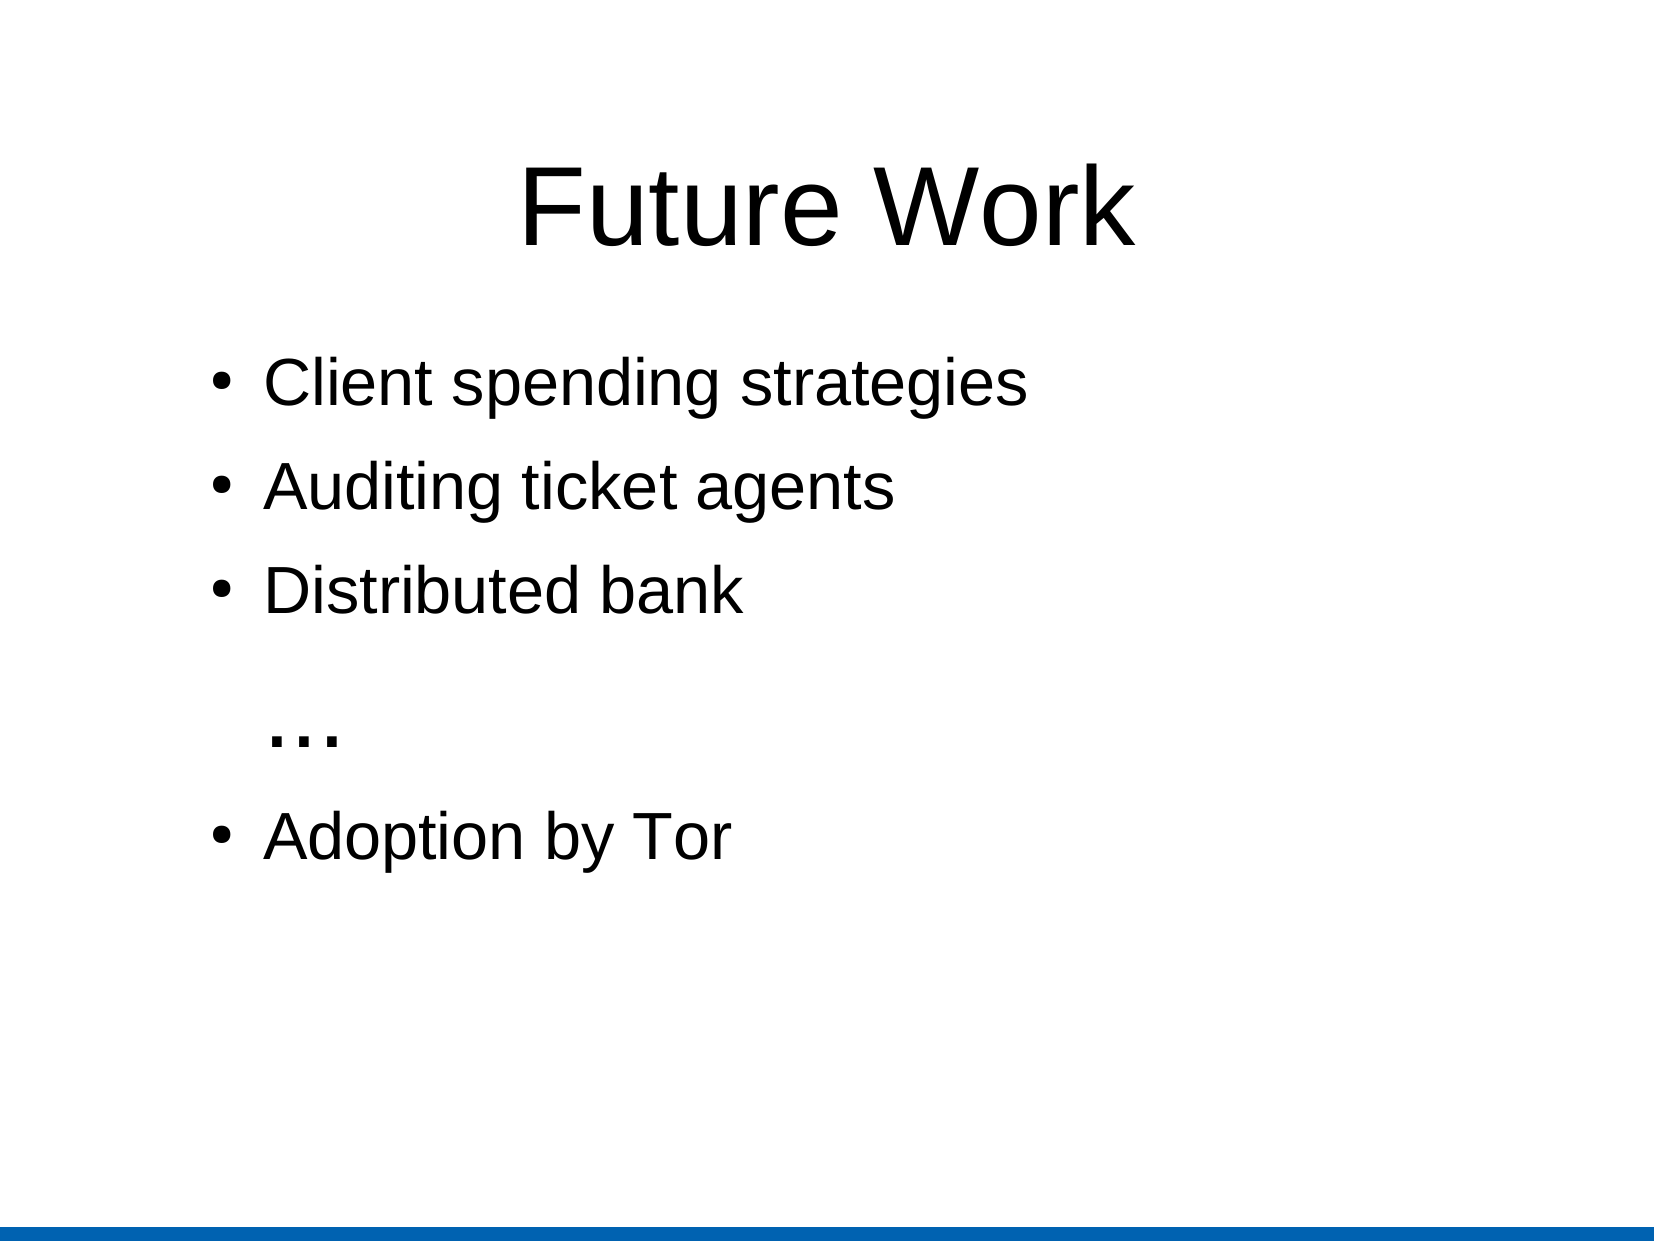

# Future Work
Client spending strategies
Auditing ticket agents
Distributed bank
...
Adoption by Tor